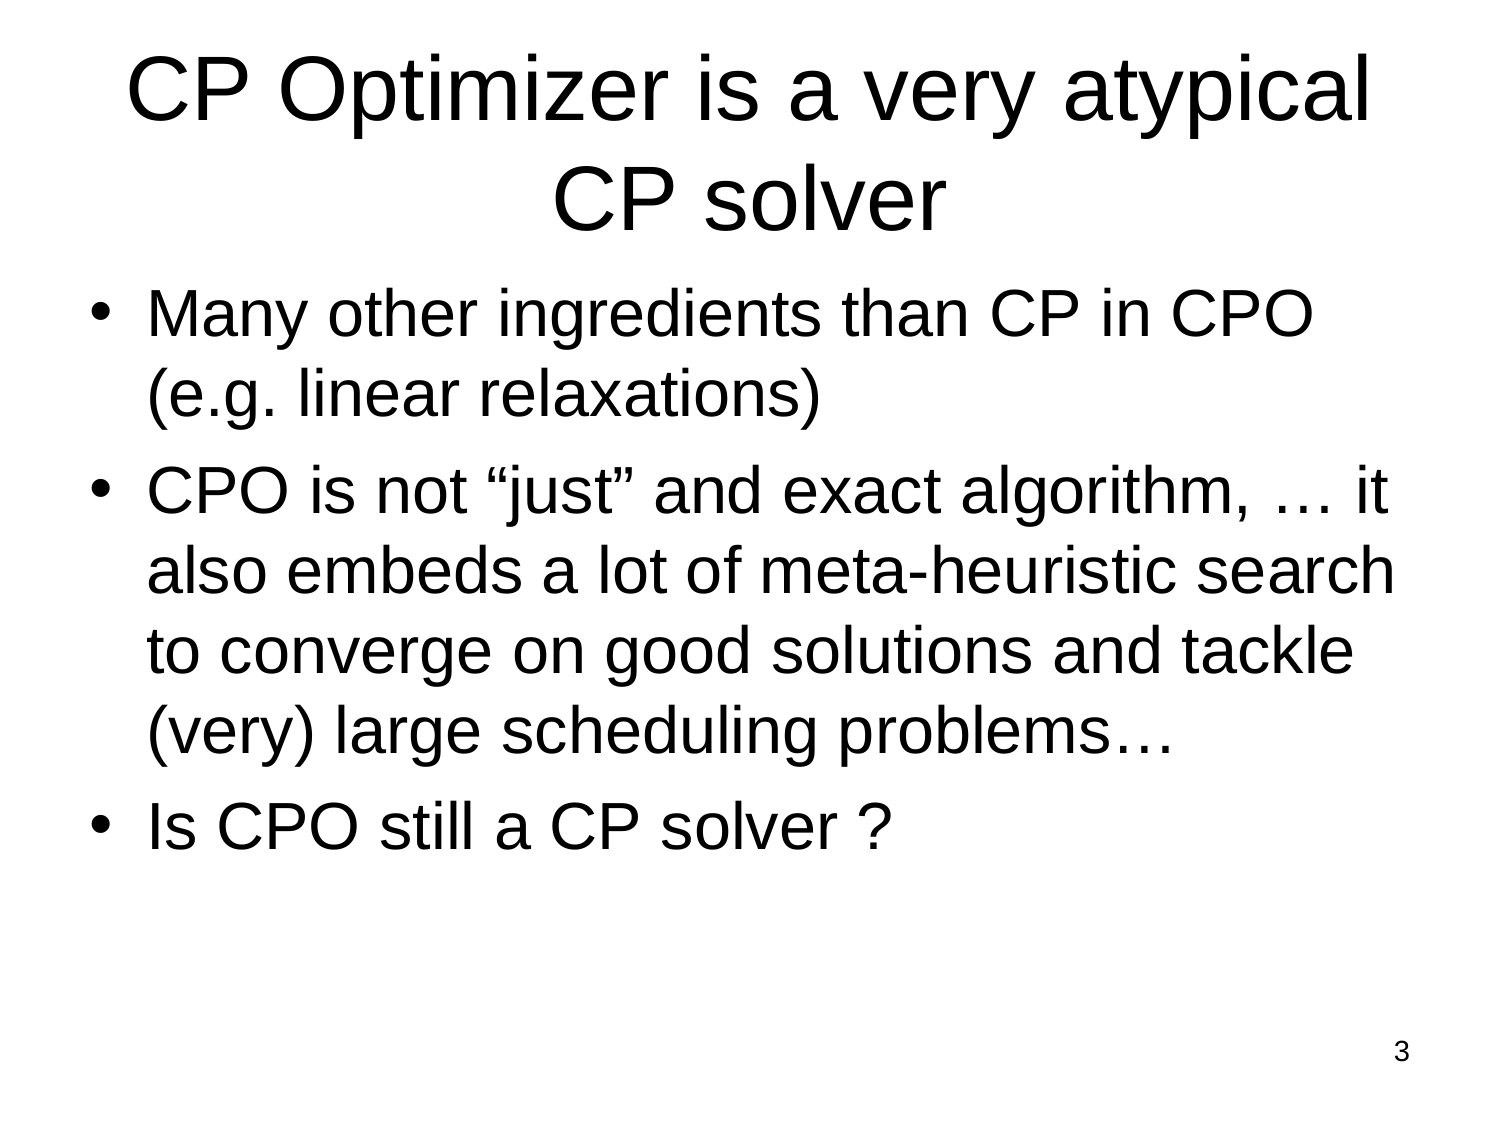

# CP Optimizer is a very atypical CP solver
Many other ingredients than CP in CPO (e.g. linear relaxations)
CPO is not “just” and exact algorithm, … it also embeds a lot of meta-heuristic search to converge on good solutions and tackle (very) large scheduling problems…
Is CPO still a CP solver ?
3